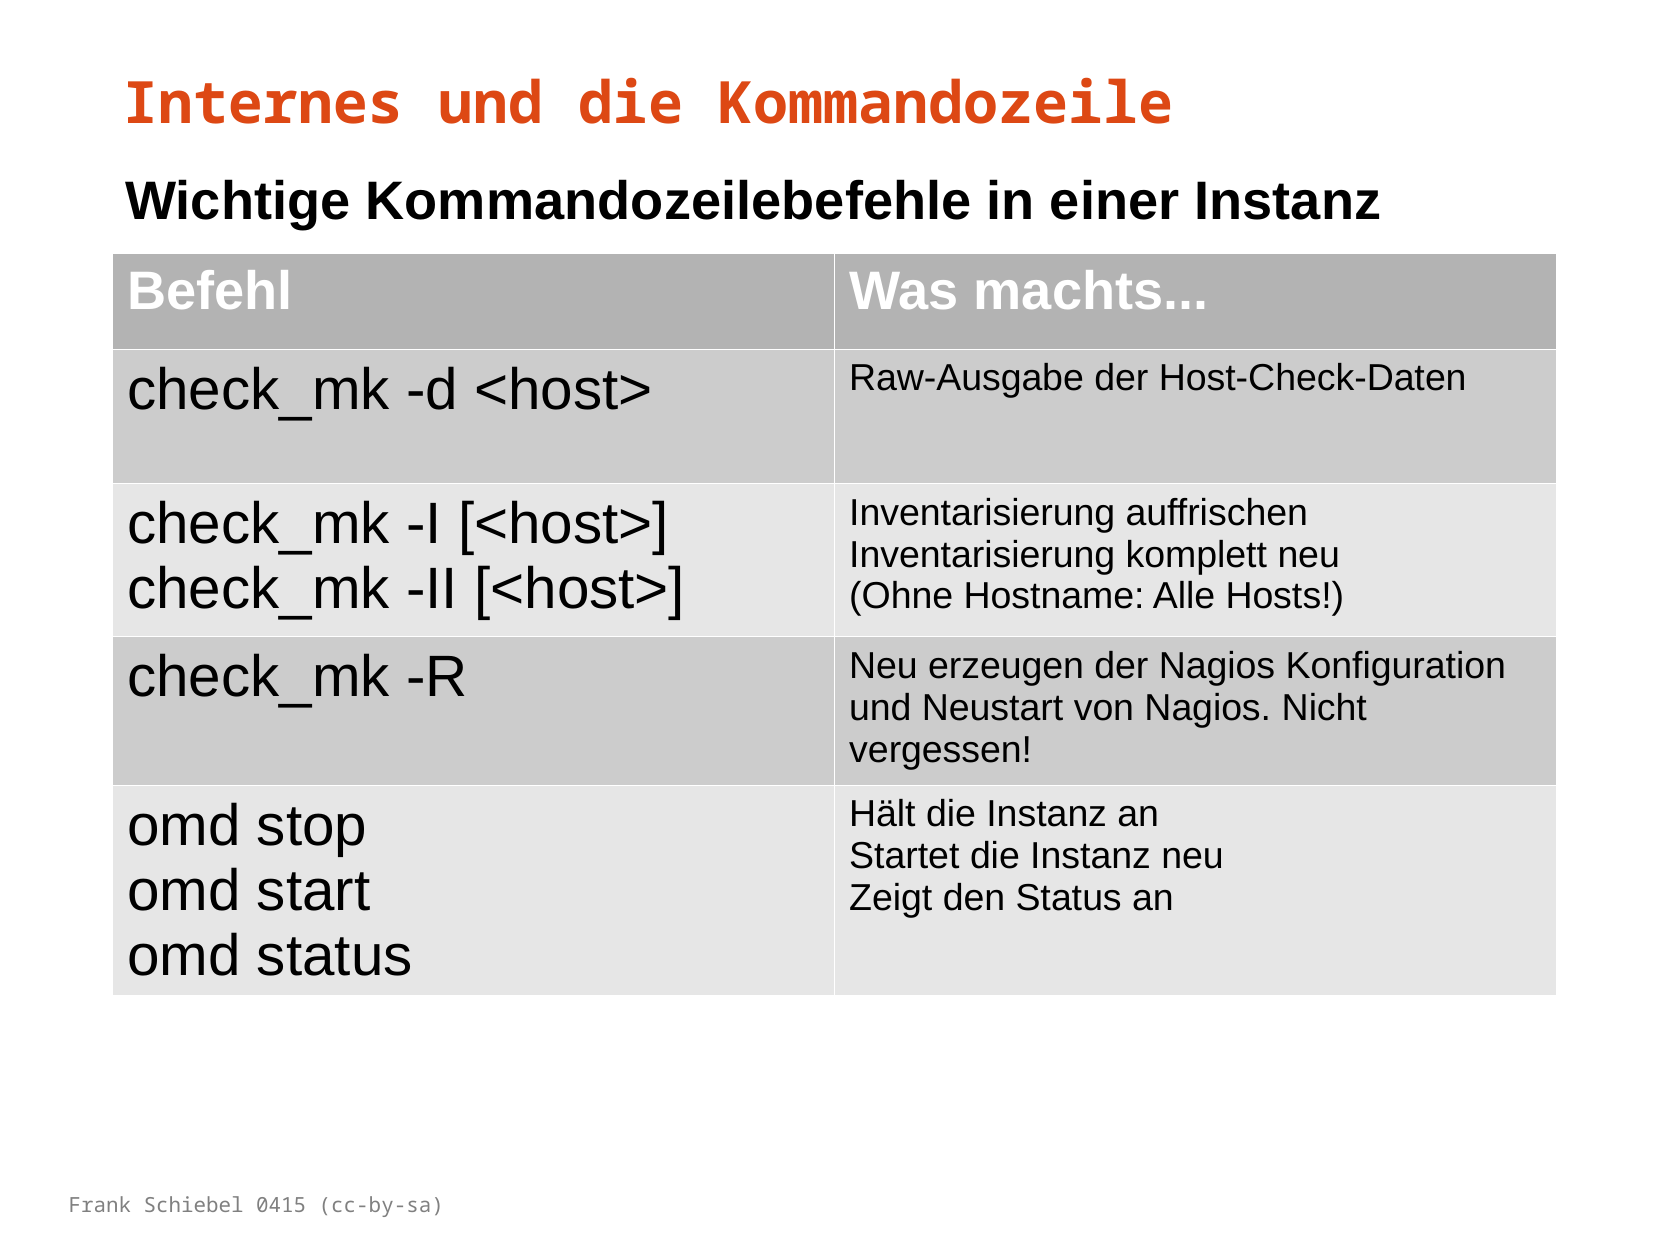

Internes und die Kommandozeile
Wichtige Kommandozeilebefehle in einer Instanz
| Befehl | Was machts... |
| --- | --- |
| check\_mk -d <host> | Raw-Ausgabe der Host-Check-Daten |
| check\_mk -I [<host>] check\_mk -II [<host>] | Inventarisierung auffrischen Inventarisierung komplett neu (Ohne Hostname: Alle Hosts!) |
| check\_mk -R | Neu erzeugen der Nagios Konfiguration und Neustart von Nagios. Nicht vergessen! |
| omd stop omd start omd status | Hält die Instanz an Startet die Instanz neu Zeigt den Status an |